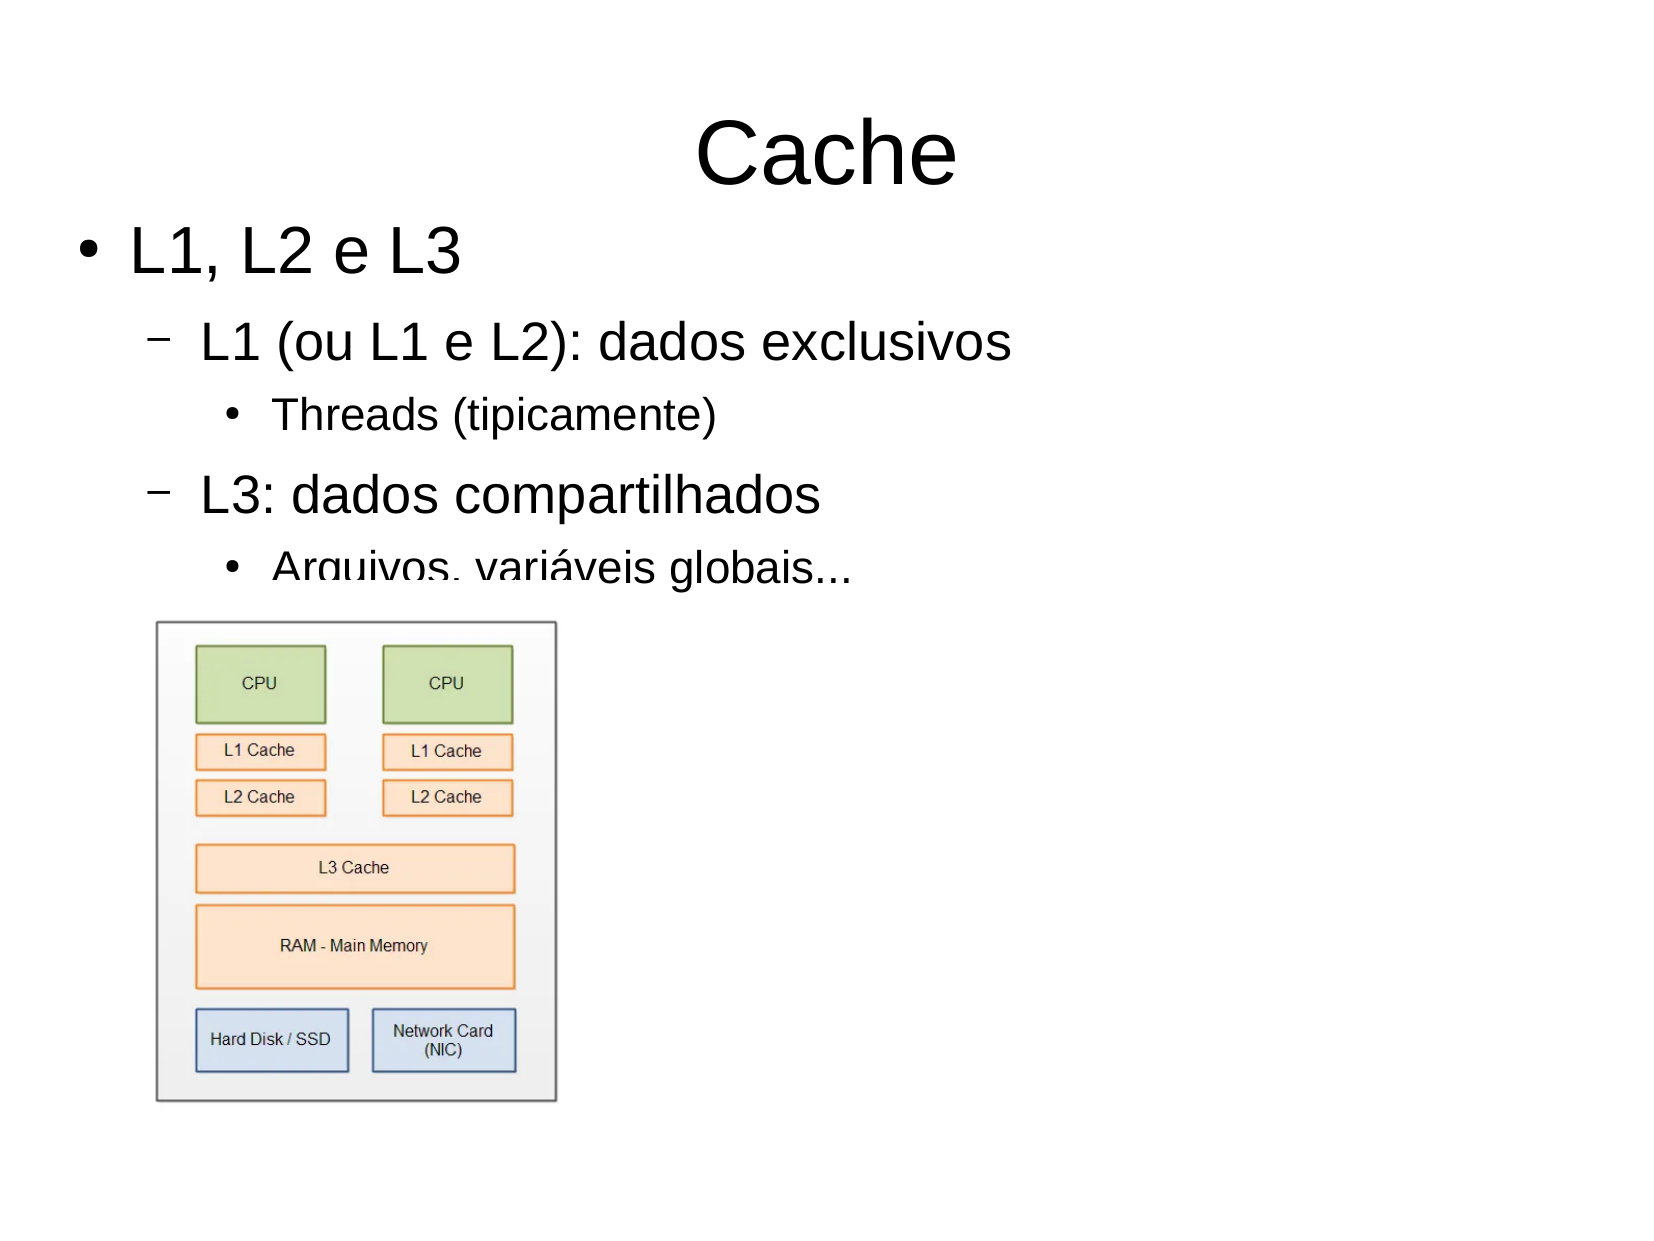

# Cache
L1, L2 e L3
L1 (ou L1 e L2): dados exclusivos
Threads (tipicamente)
L3: dados compartilhados
Arquivos, variáveis globais...